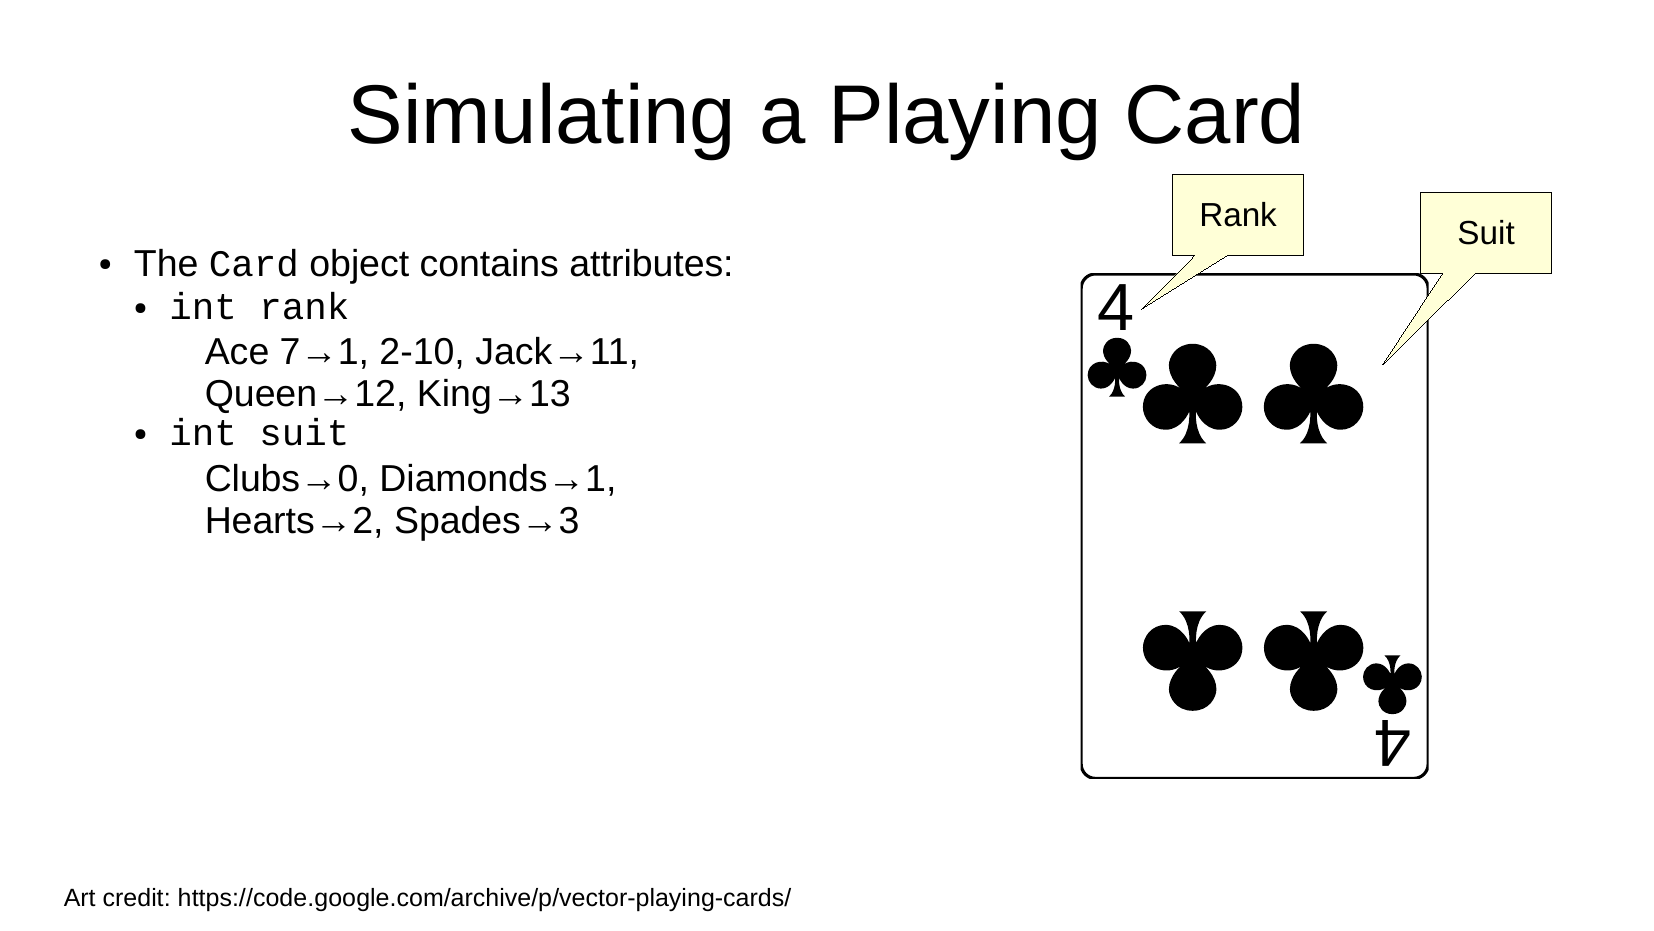

# Simulating a Playing Card
Rank
Suit
The Card object contains attributes:
int rank
Ace 7→1, 2-10, Jack→11,
Queen→12, King→13
int suit
Clubs→0, Diamonds→1,
Hearts→2, Spades→3
Art credit: https://code.google.com/archive/p/vector-playing-cards/